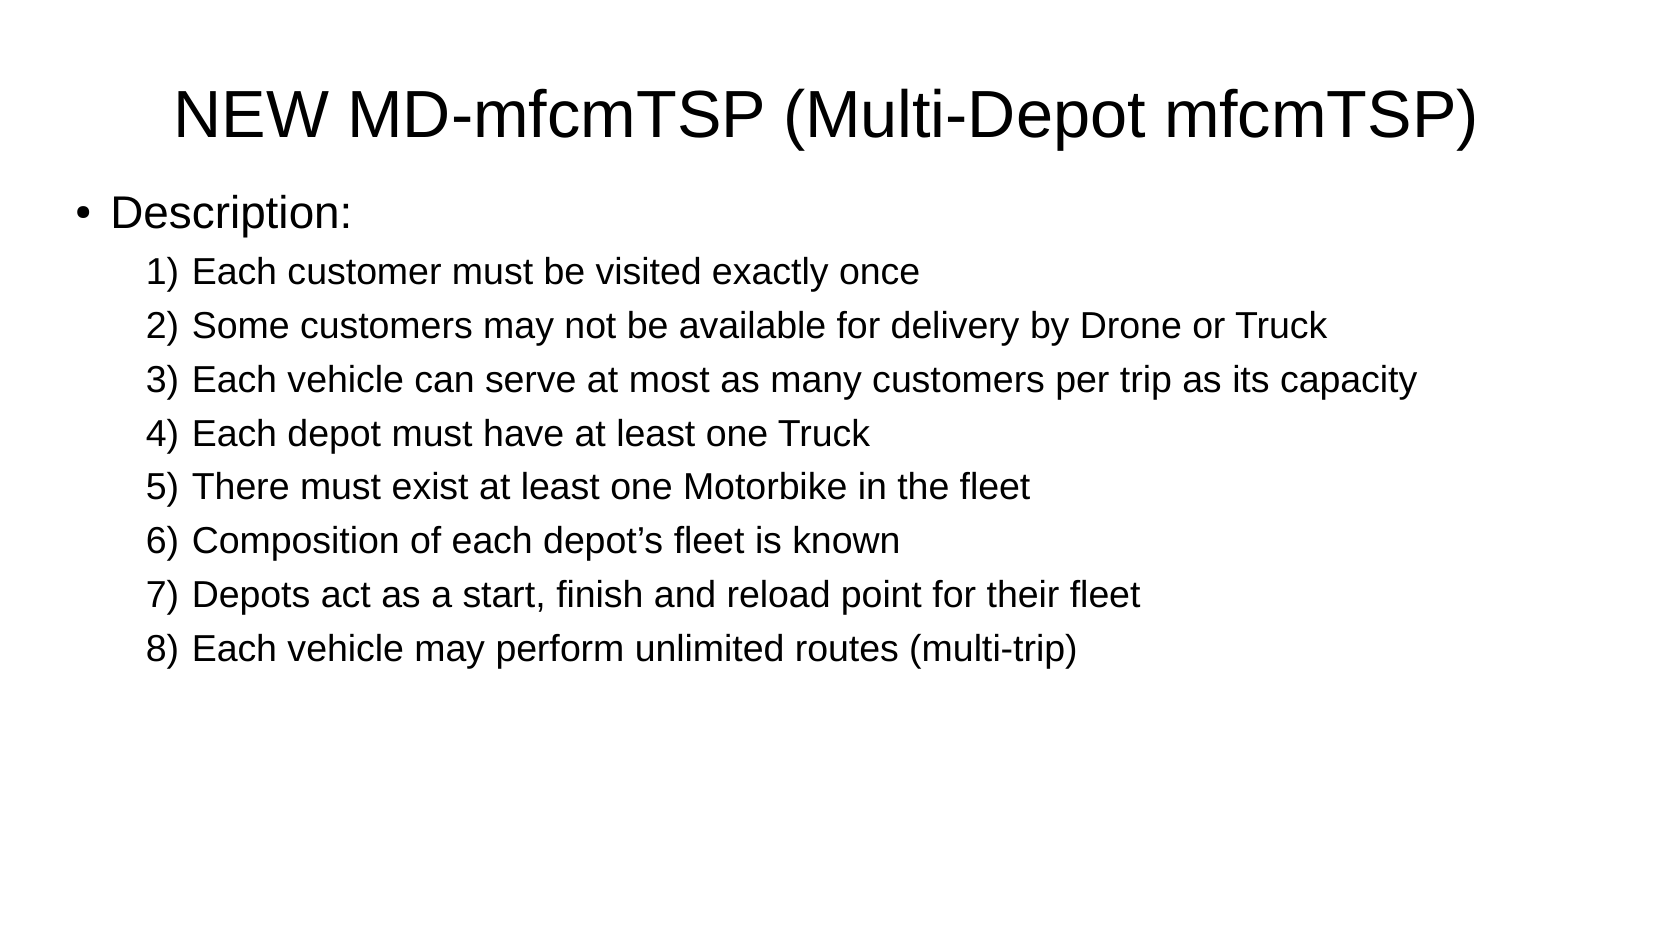

# NEW MD-mfcmTSP (Multi-Depot mfcmTSP)
Description:
 Each customer must be visited exactly once
 Some customers may not be available for delivery by Drone or Truck
 Each vehicle can serve at most as many customers per trip as its capacity
 Each depot must have at least one Truck
 There must exist at least one Motorbike in the fleet
 Composition of each depot’s fleet is known
 Depots act as a start, finish and reload point for their fleet
 Each vehicle may perform unlimited routes (multi-trip)